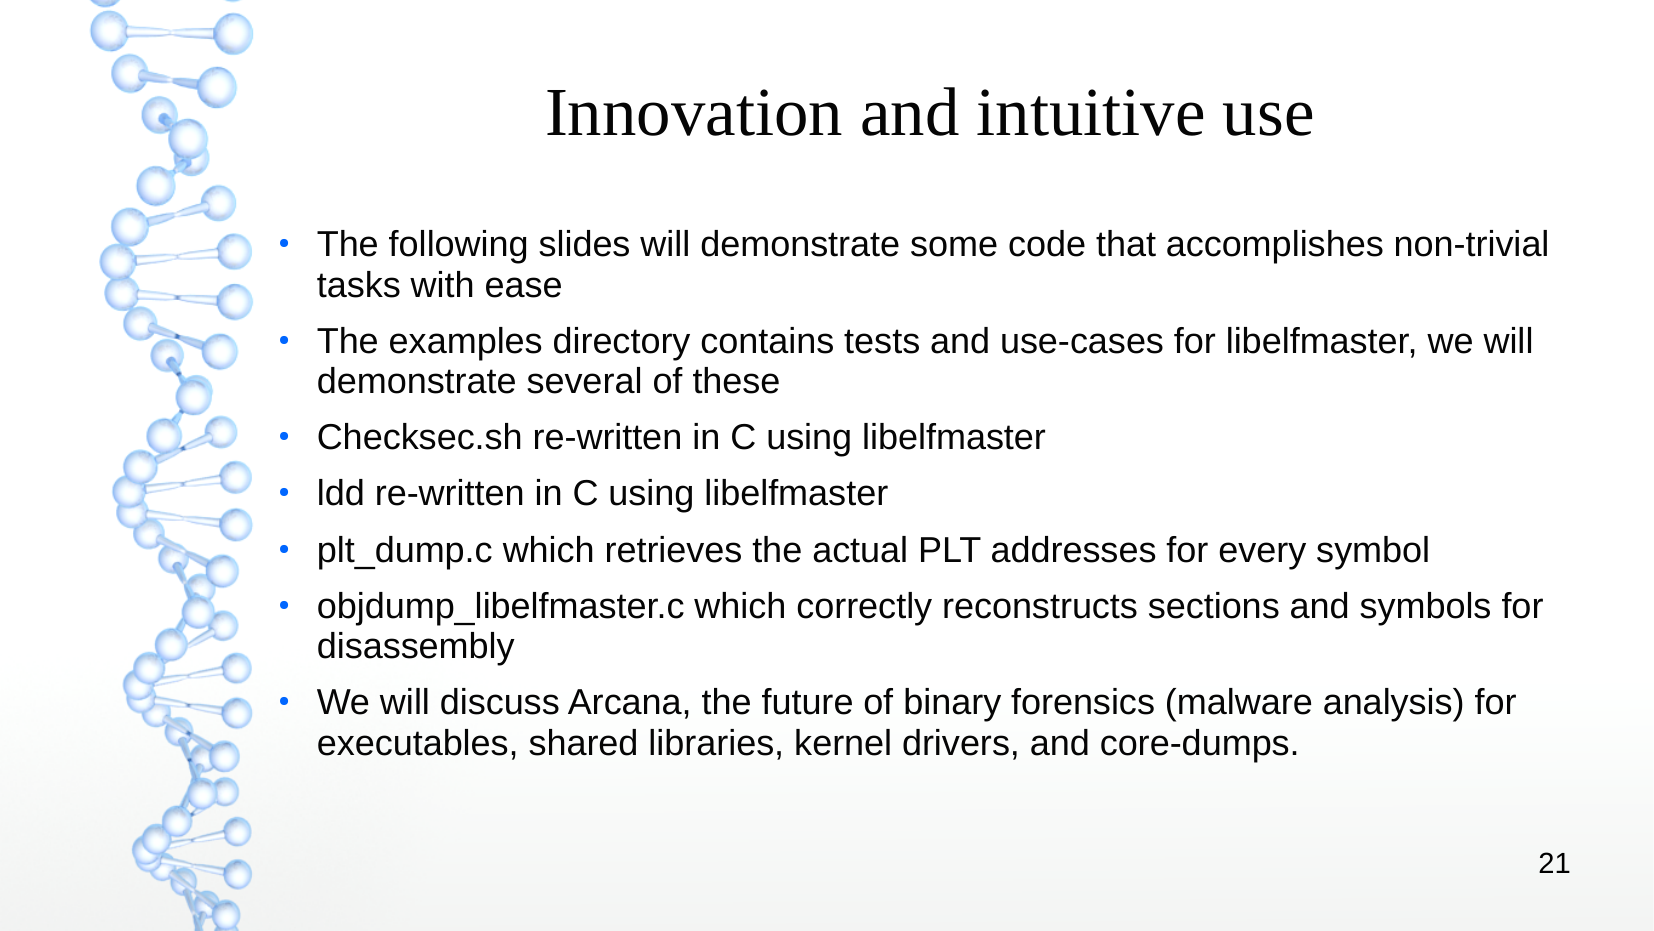

# Innovation and intuitive use
The following slides will demonstrate some code that accomplishes non-trivial tasks with ease
The examples directory contains tests and use-cases for libelfmaster, we will demonstrate several of these
Checksec.sh re-written in C using libelfmaster
ldd re-written in C using libelfmaster
plt_dump.c which retrieves the actual PLT addresses for every symbol
objdump_libelfmaster.c which correctly reconstructs sections and symbols for disassembly
We will discuss Arcana, the future of binary forensics (malware analysis) for executables, shared libraries, kernel drivers, and core-dumps.
21